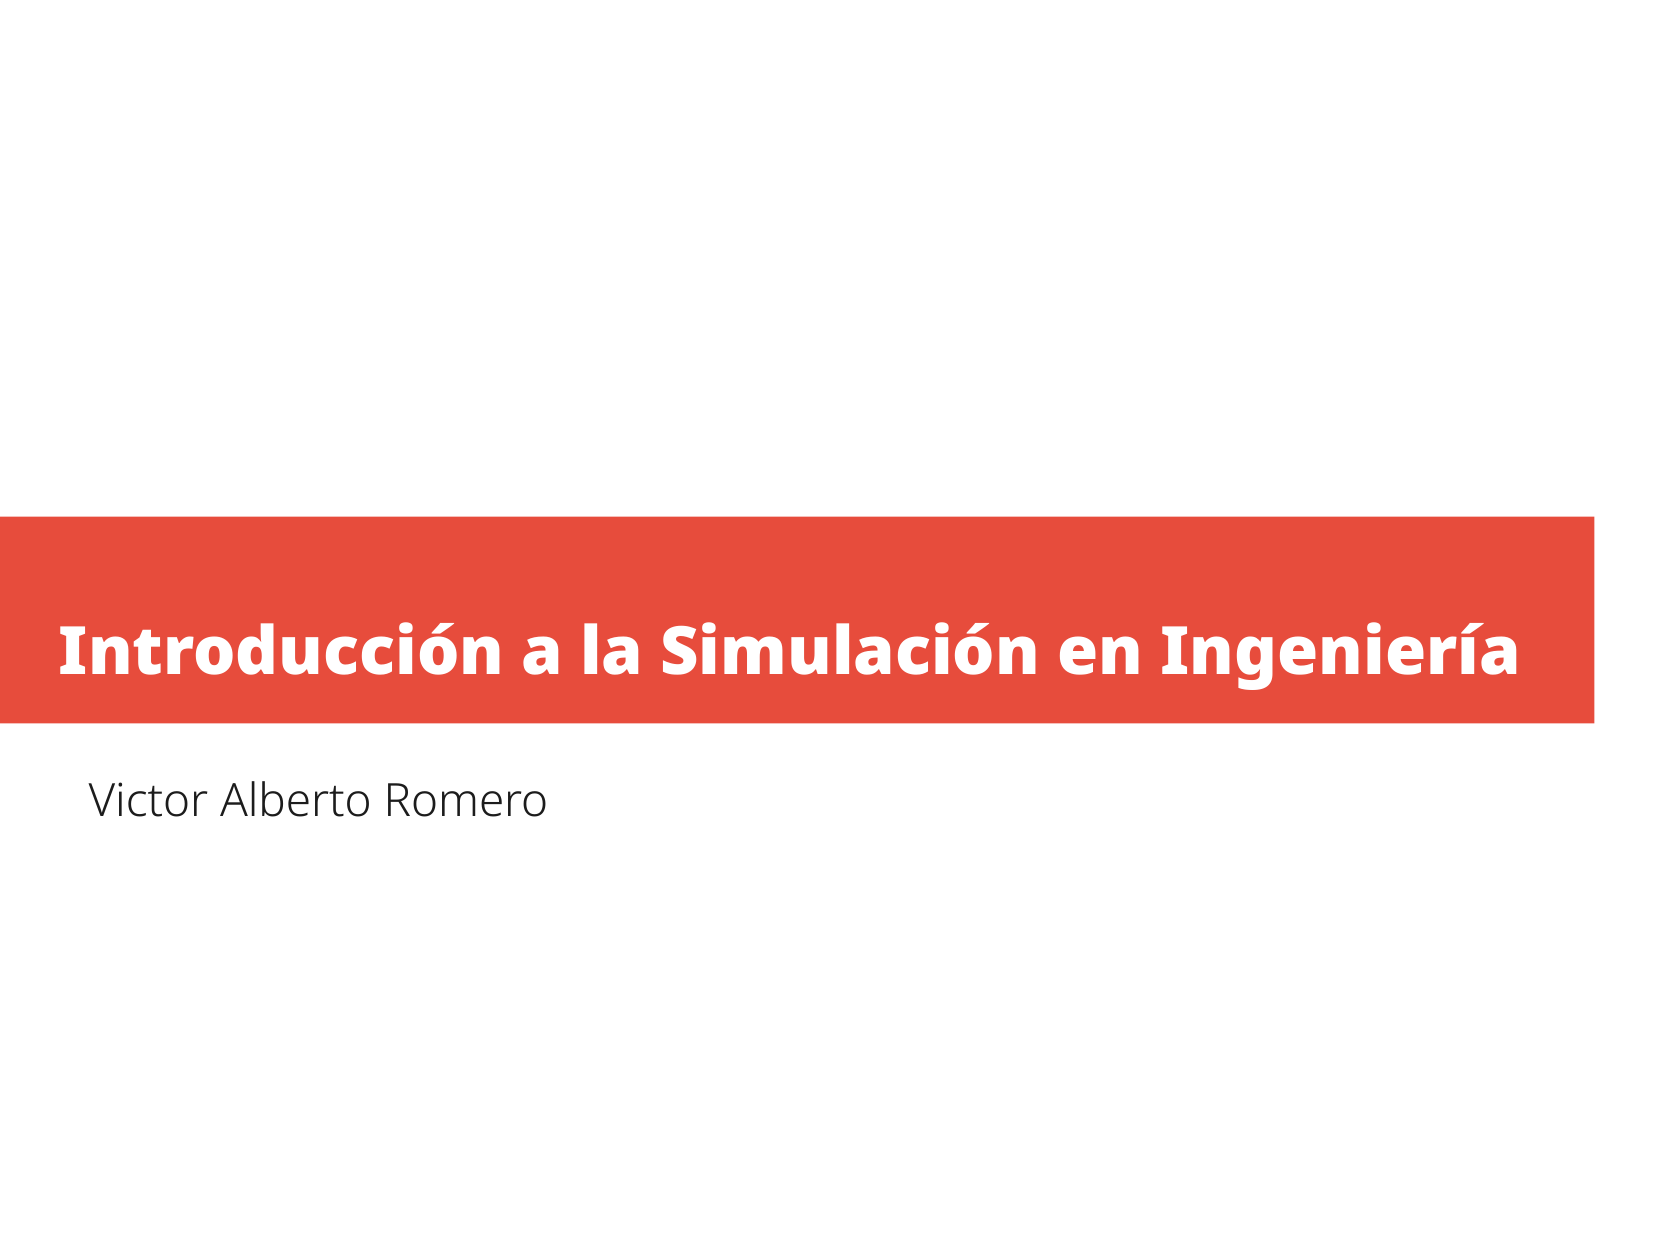

# Introducción a la Simulación en Ingeniería
Victor Alberto Romero